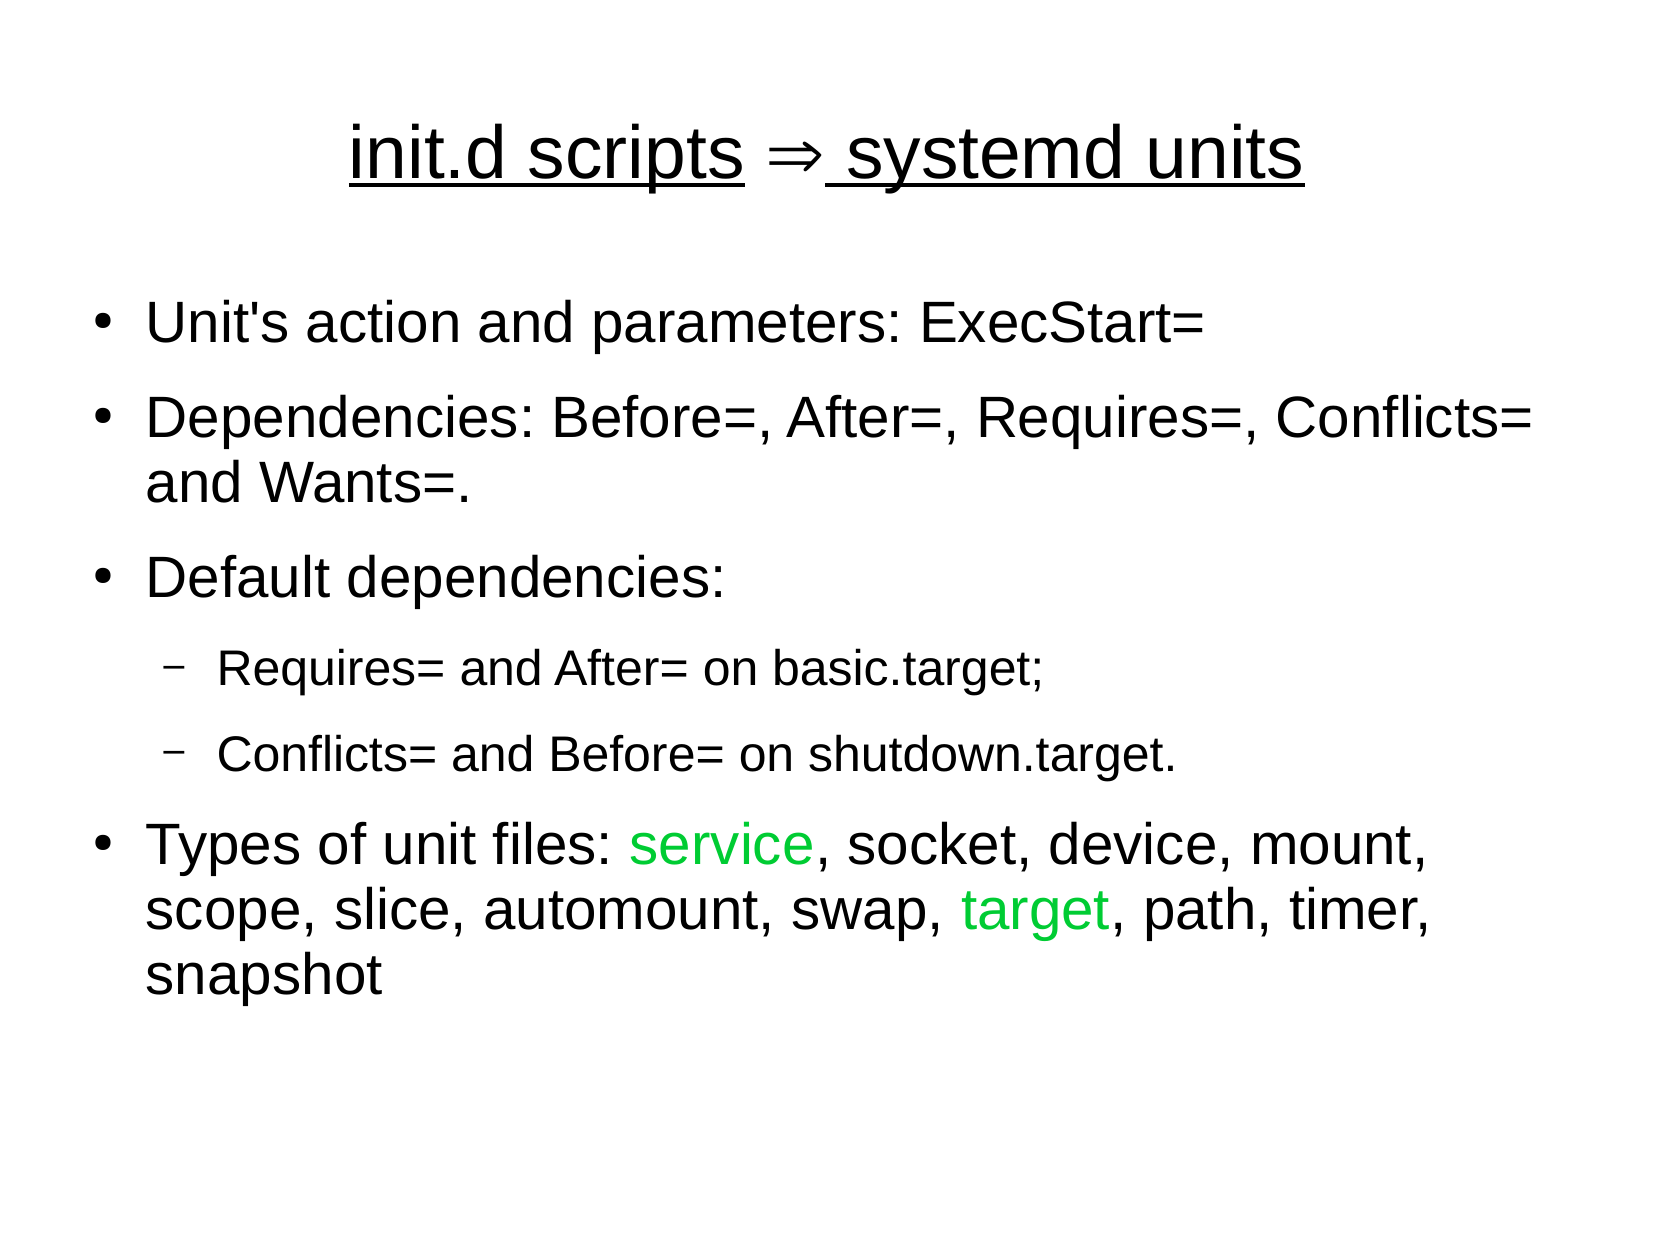

# init.d scripts Þ systemd units
Unit's action and parameters: ExecStart=
Dependencies: Before=, After=, Requires=, Conflicts= and Wants=.
Default dependencies:
Requires= and After= on basic.target;
Conflicts= and Before= on shutdown.target.
Types of unit files: service, socket, device, mount, scope, slice, automount, swap, target, path, timer, snapshot